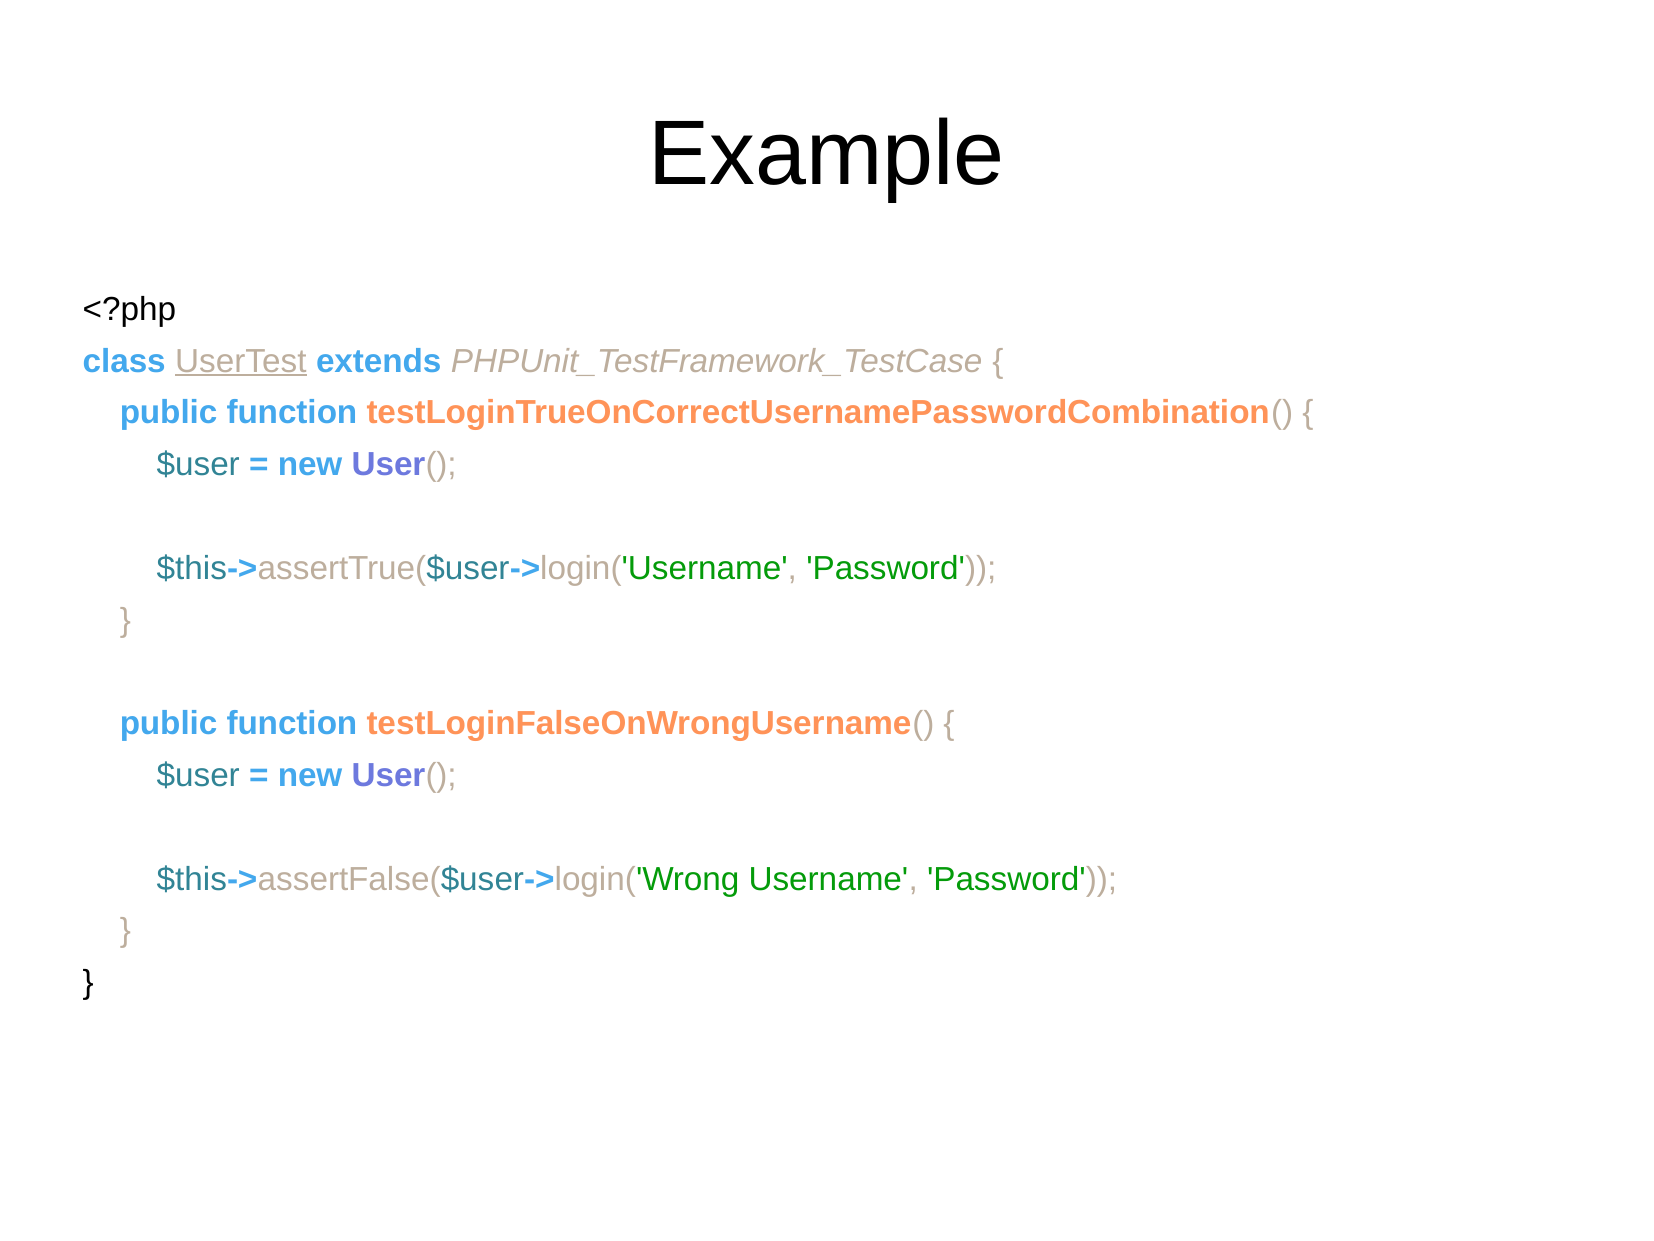

# Example
<?php
class UserTest extends PHPUnit_TestFramework_TestCase {
 public function testLoginTrueOnCorrectUsernamePasswordCombination() {
 $user = new User();
 $this->assertTrue($user->login('Username', 'Password'));
 }
 public function testLoginFalseOnWrongUsername() {
 $user = new User();
 $this->assertFalse($user->login('Wrong Username', 'Password'));
 }
}